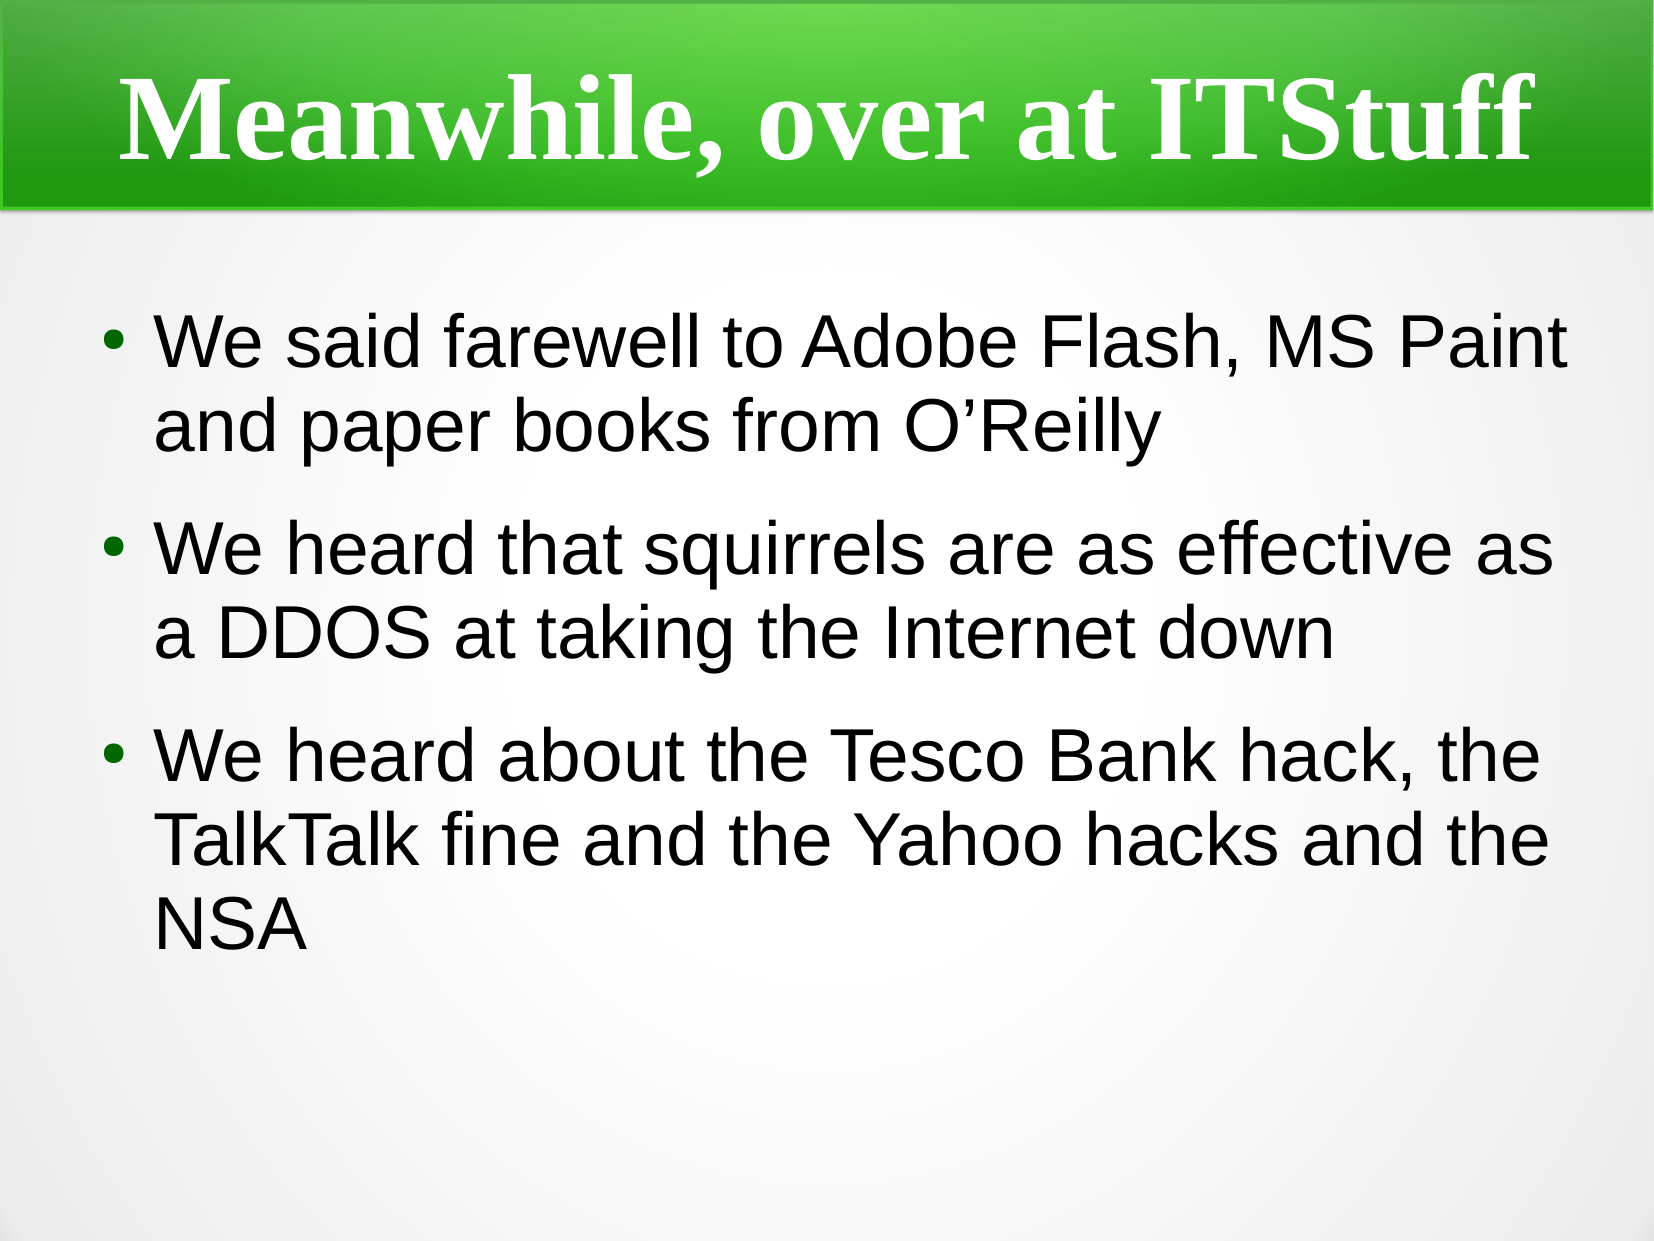

# Meanwhile, over at ITStuff
We said farewell to Adobe Flash, MS Paint and paper books from O’Reilly
We heard that squirrels are as effective as a DDOS at taking the Internet down
We heard about the Tesco Bank hack, the TalkTalk fine and the Yahoo hacks and the NSA